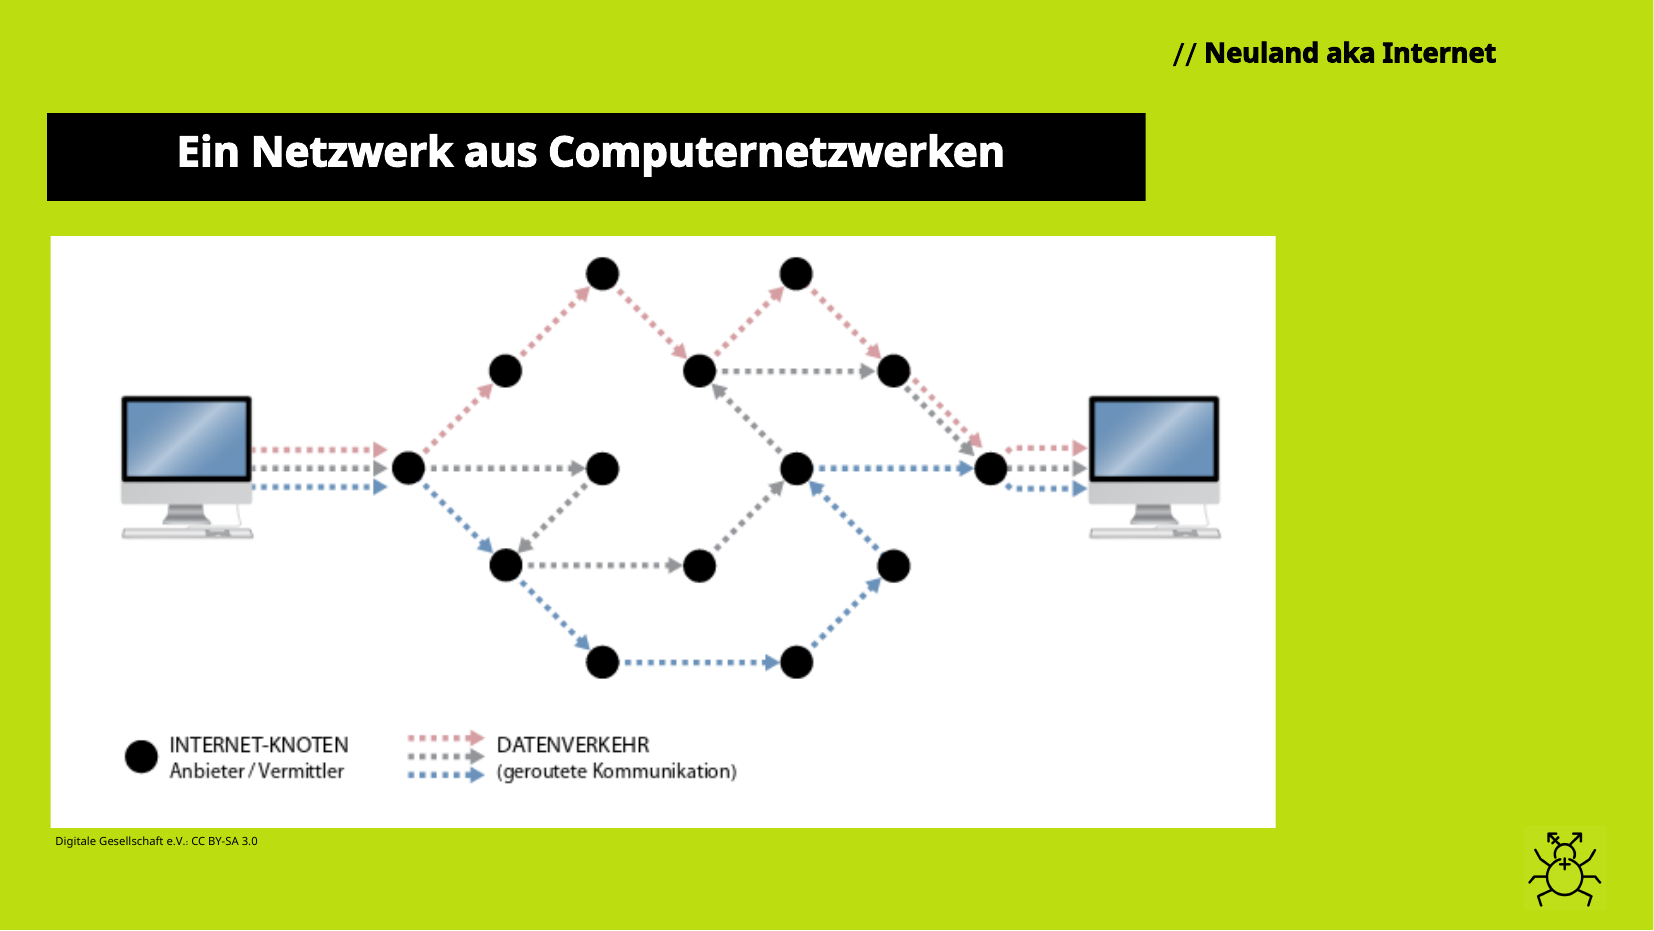

// Neuland aka Internet
# Ein Netzwerk aus Computernetzwerken
Digitale Gesellschaft e.V.: CC BY-SA 3.0